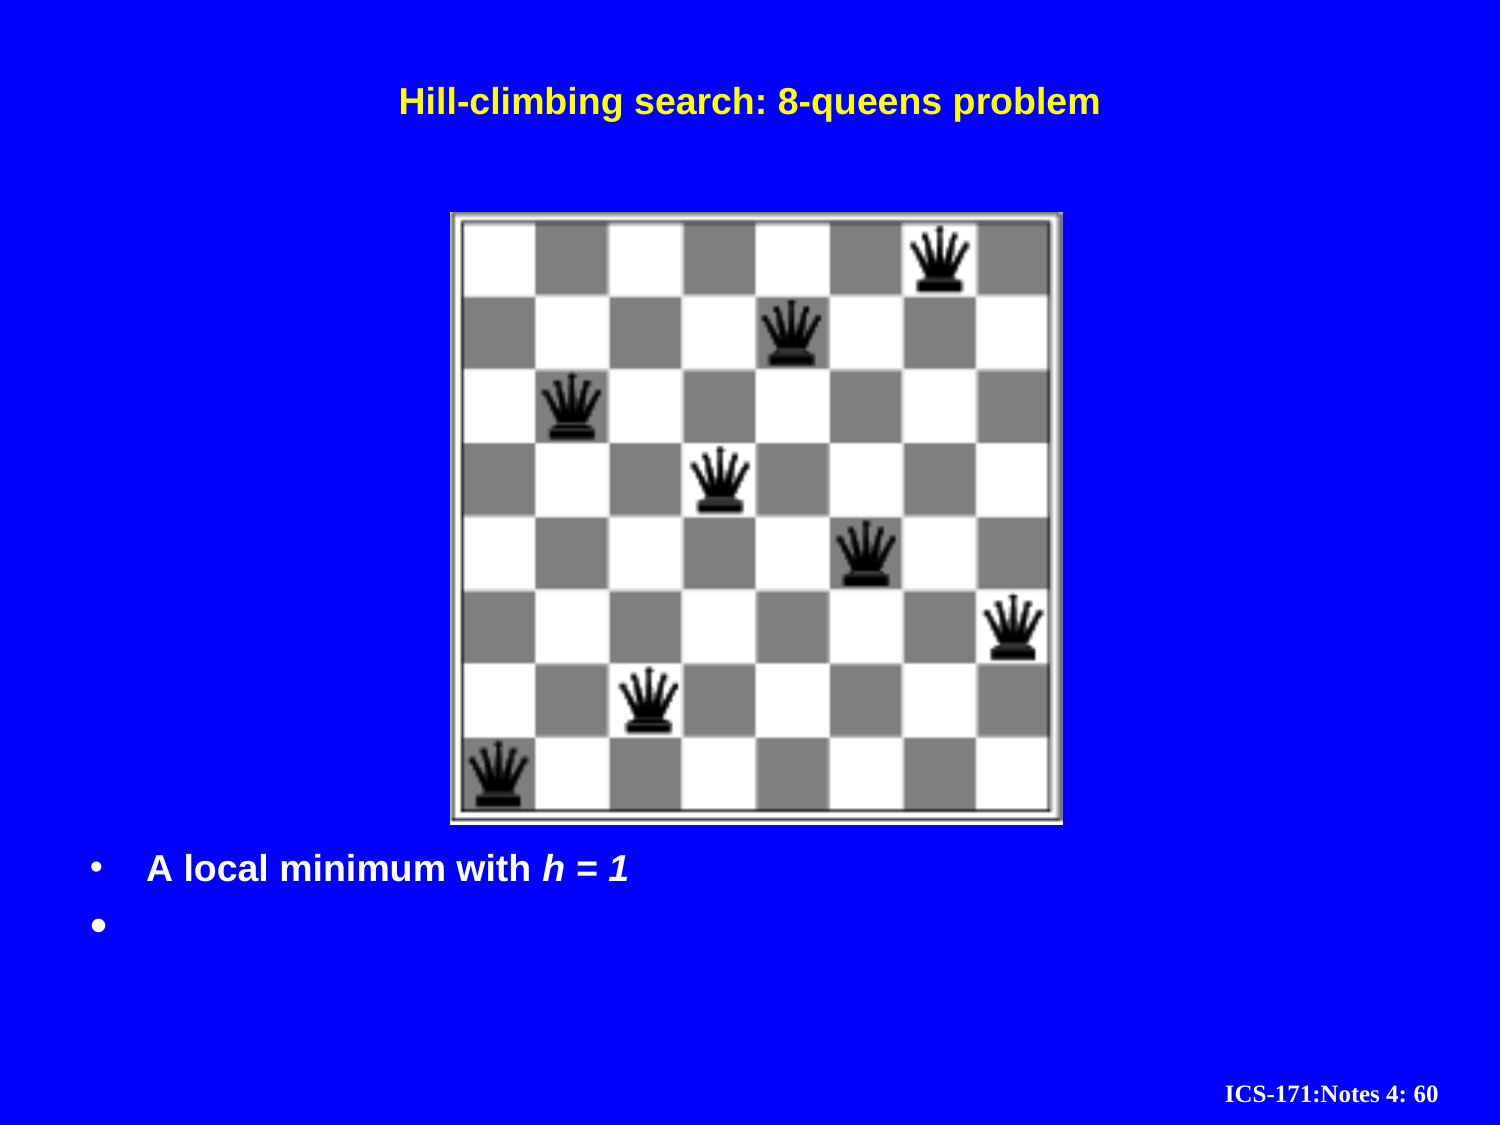

# Hill-climbing search: 8-queens problem
A local minimum with h = 1